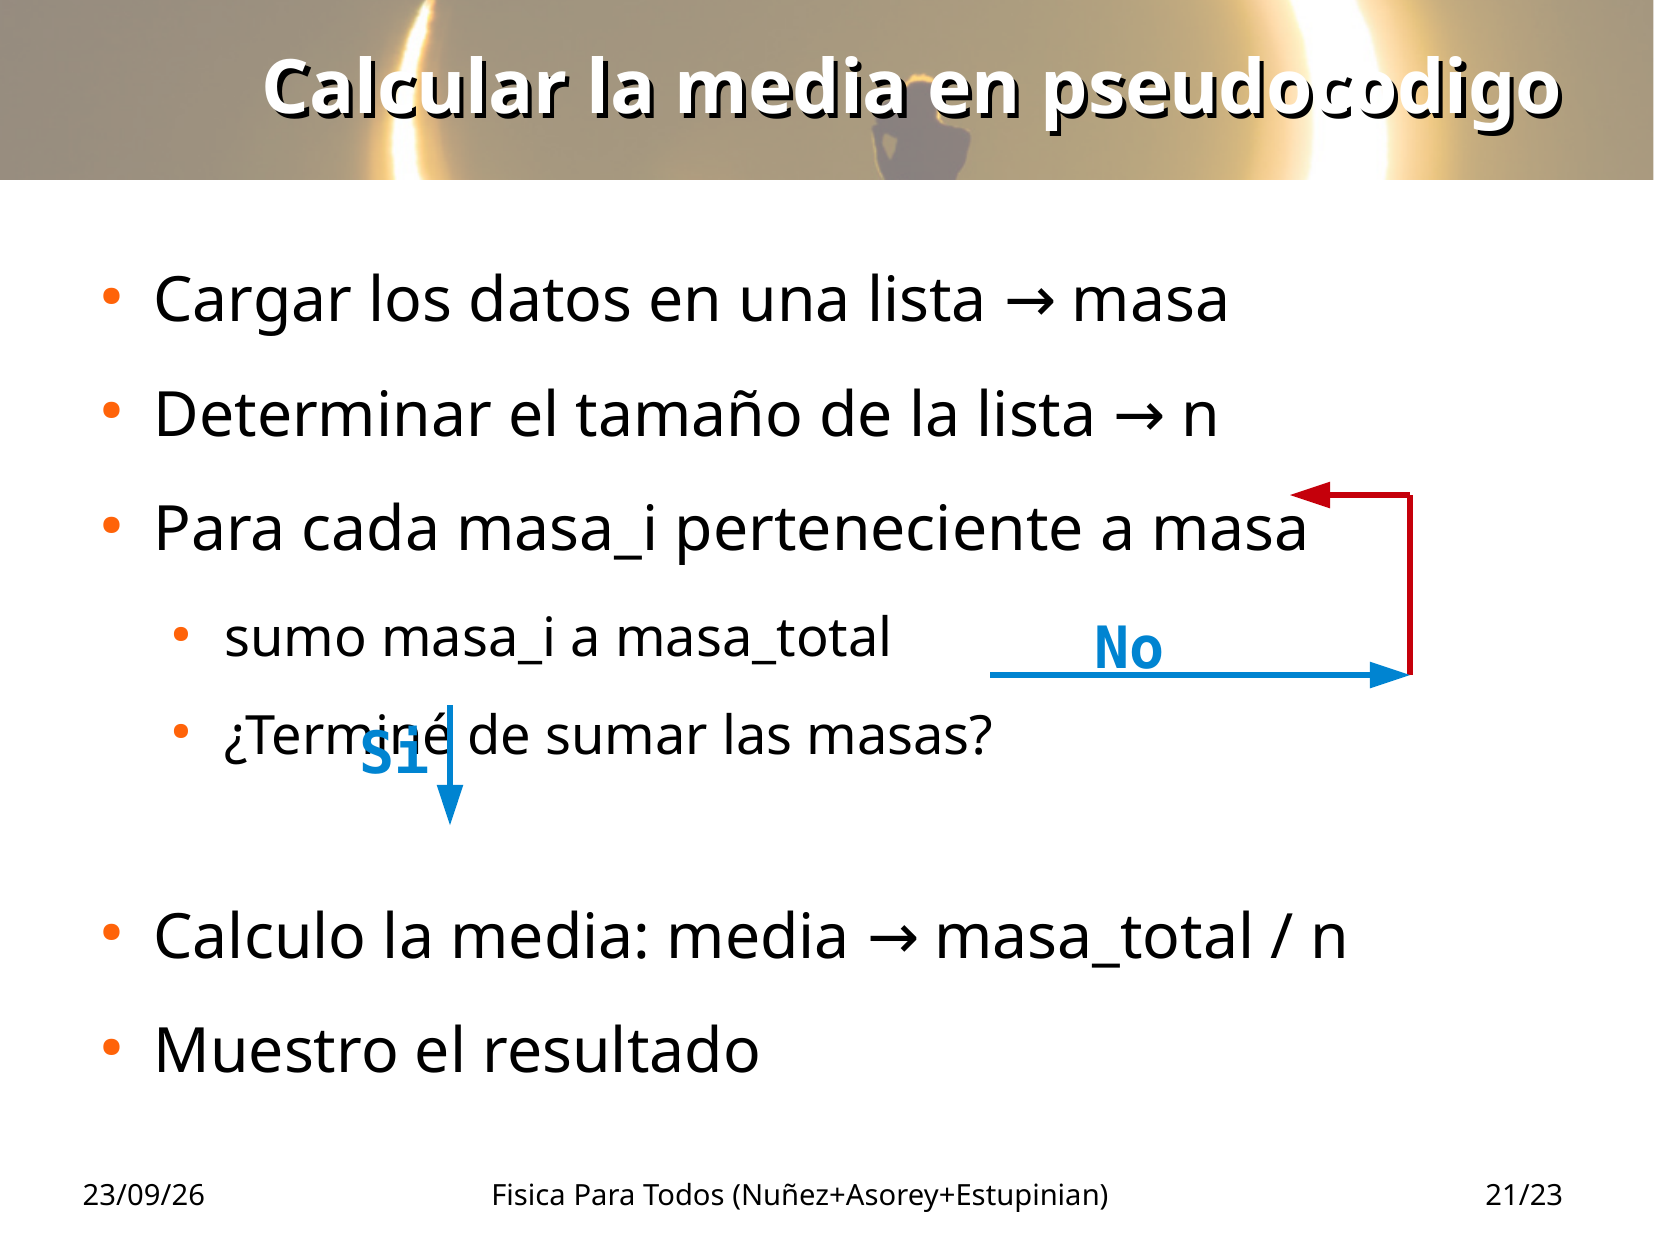

# Calcular la media en pseudocodigo
Cargar los datos en una lista → masa
Determinar el tamaño de la lista → n
Para cada masa_i perteneciente a masa
sumo masa_i a masa_total
¿Terminé de sumar las masas?
Calculo la media: media → masa_total / n
Muestro el resultado
No
Si
Fisica Para Todos (Nuñez+Asorey+Estupinian)
21